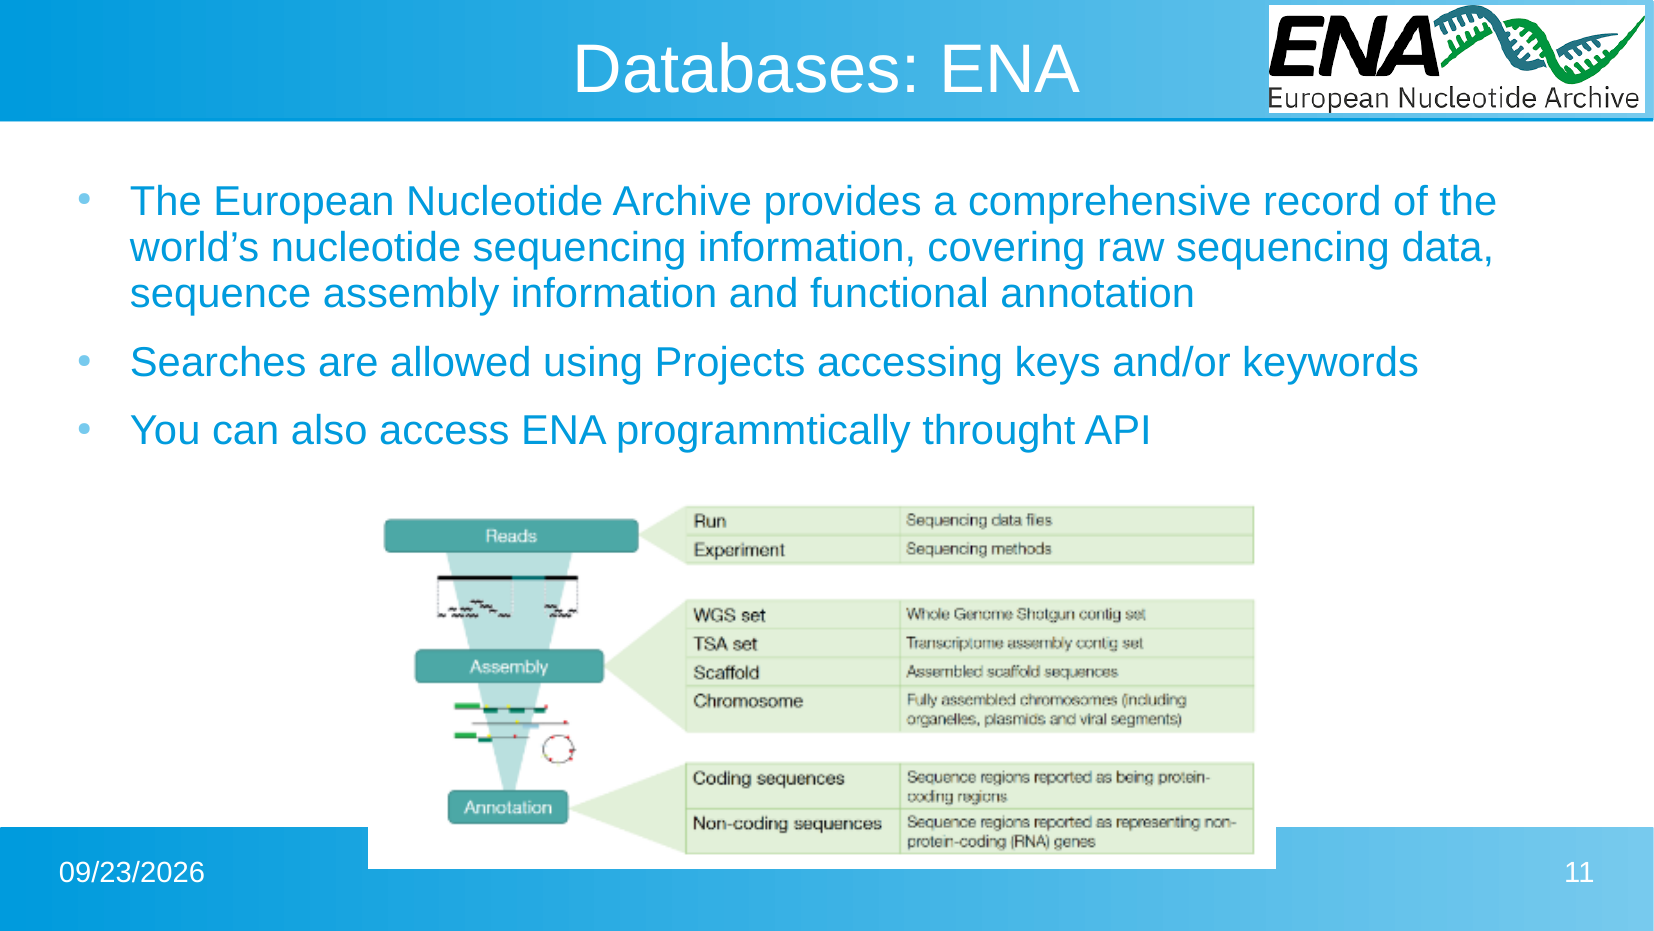

# Databases: ENA
The European Nucleotide Archive provides a comprehensive record of the world’s nucleotide sequencing information, covering raw sequencing data, sequence assembly information and functional annotation
Searches are allowed using Projects accessing keys and/or keywords
You can also access ENA programmtically throught API
11